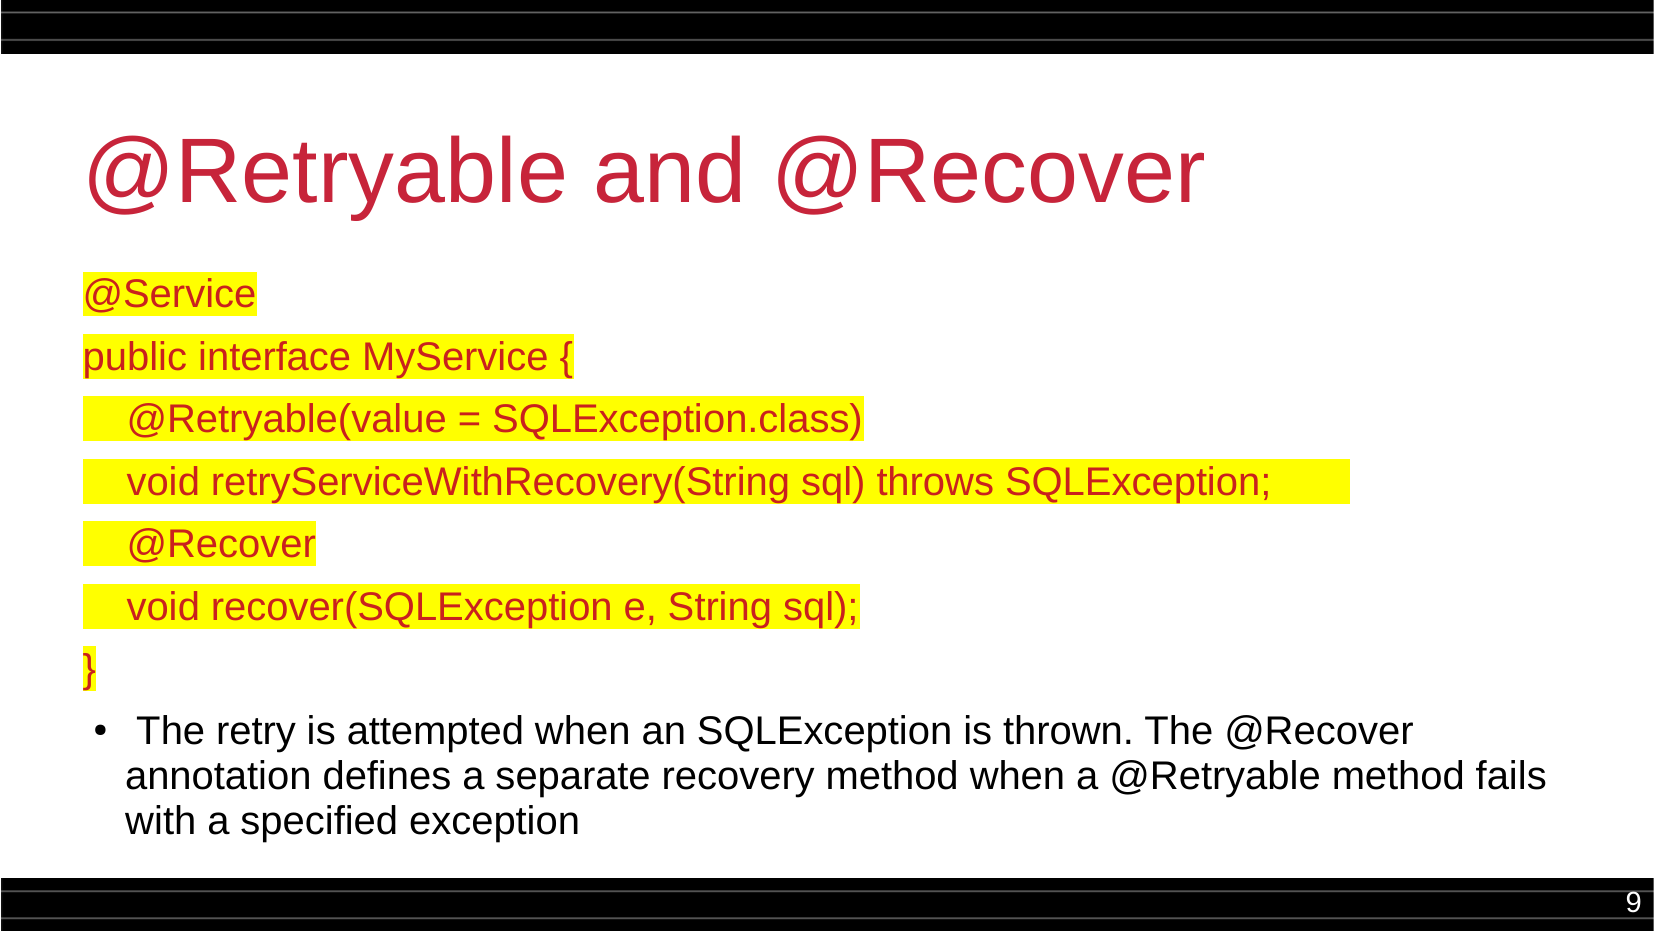

# @Retryable and @Recover
@Service
public interface MyService {
 @Retryable(value = SQLException.class)
 void retryServiceWithRecovery(String sql) throws SQLException;
 @Recover
 void recover(SQLException e, String sql);
}
 The retry is attempted when an SQLException is thrown. The @Recover annotation defines a separate recovery method when a @Retryable method fails with a specified exception